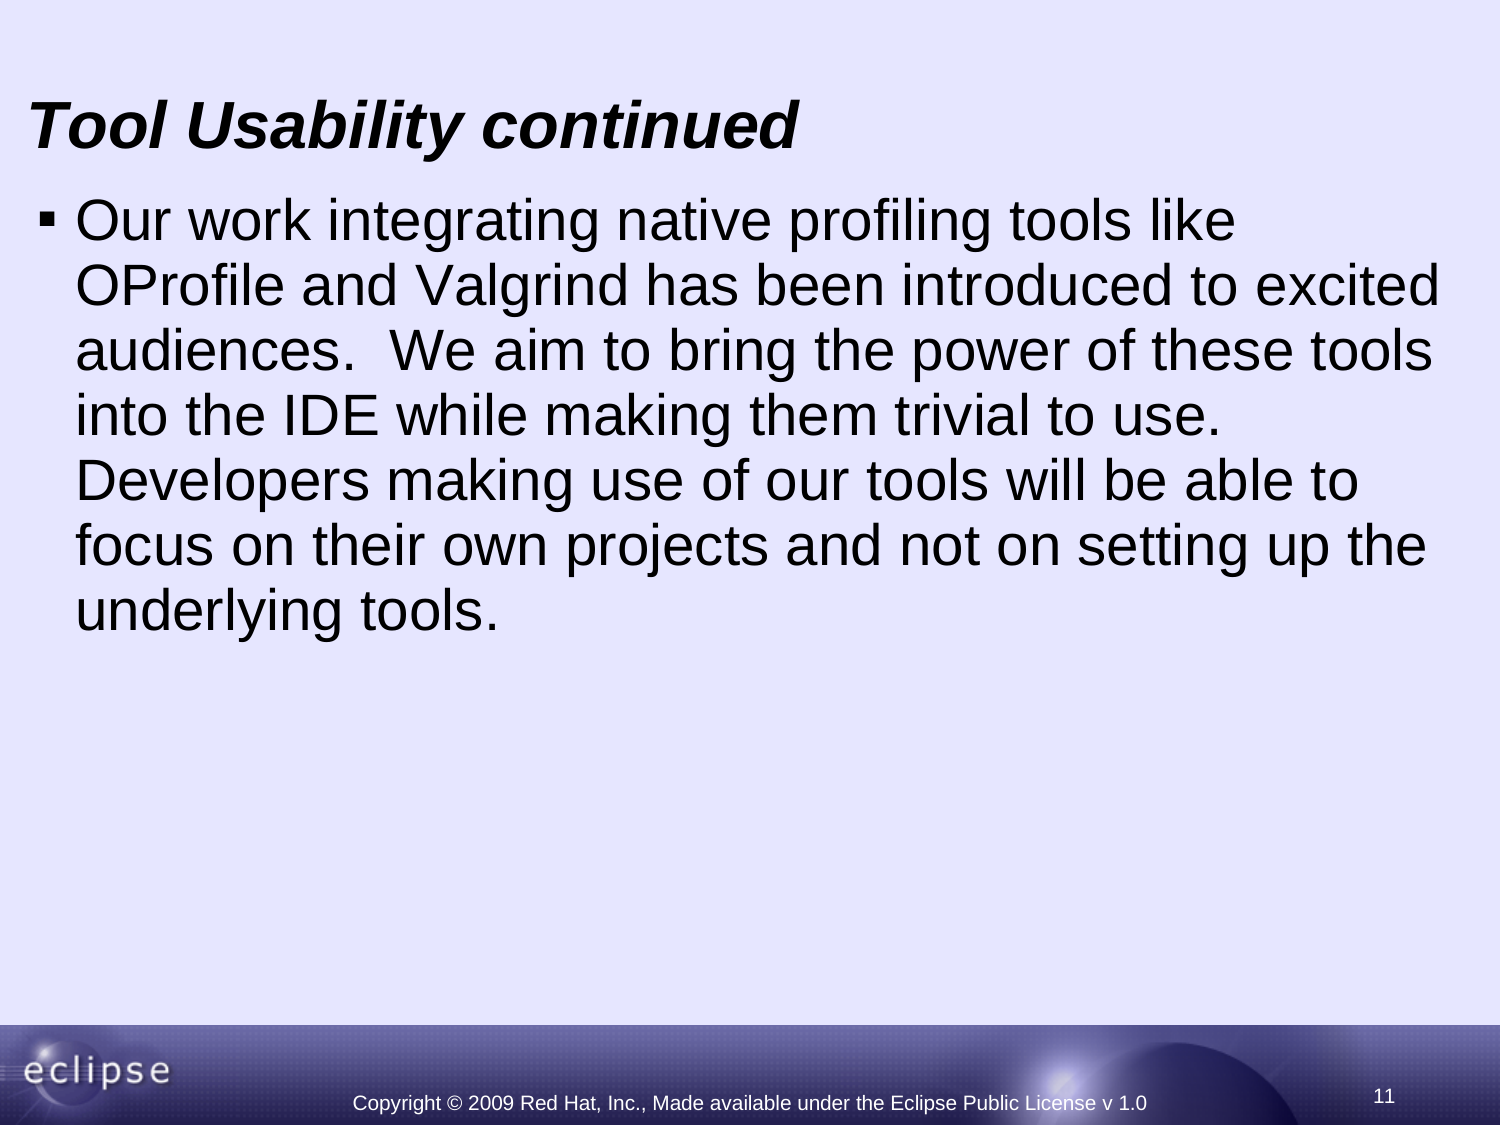

# Tool Usability continued
Our work integrating native profiling tools like OProfile and Valgrind has been introduced to excited audiences. We aim to bring the power of these tools into the IDE while making them trivial to use. Developers making use of our tools will be able to focus on their own projects and not on setting up the underlying tools.